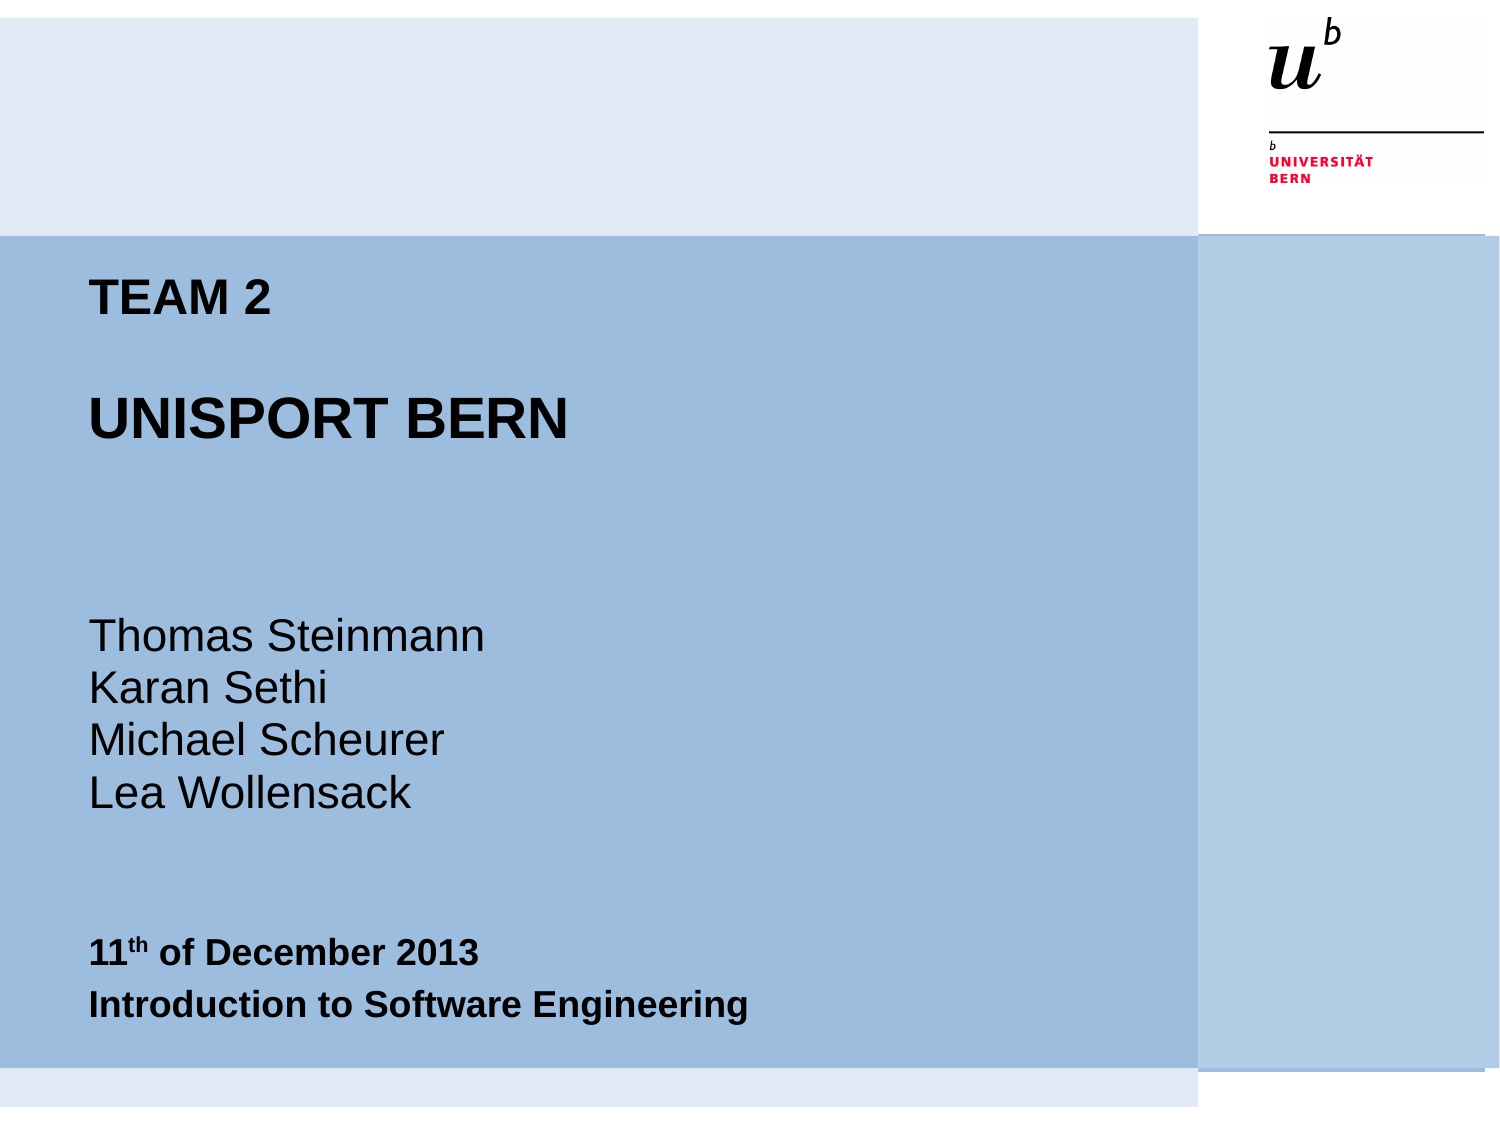

TEAM 2
UNISPORT BERN
Thomas Steinmann
Karan Sethi
Michael Scheurer
Lea Wollensack
11th of December 2013
Introduction to Software Engineering